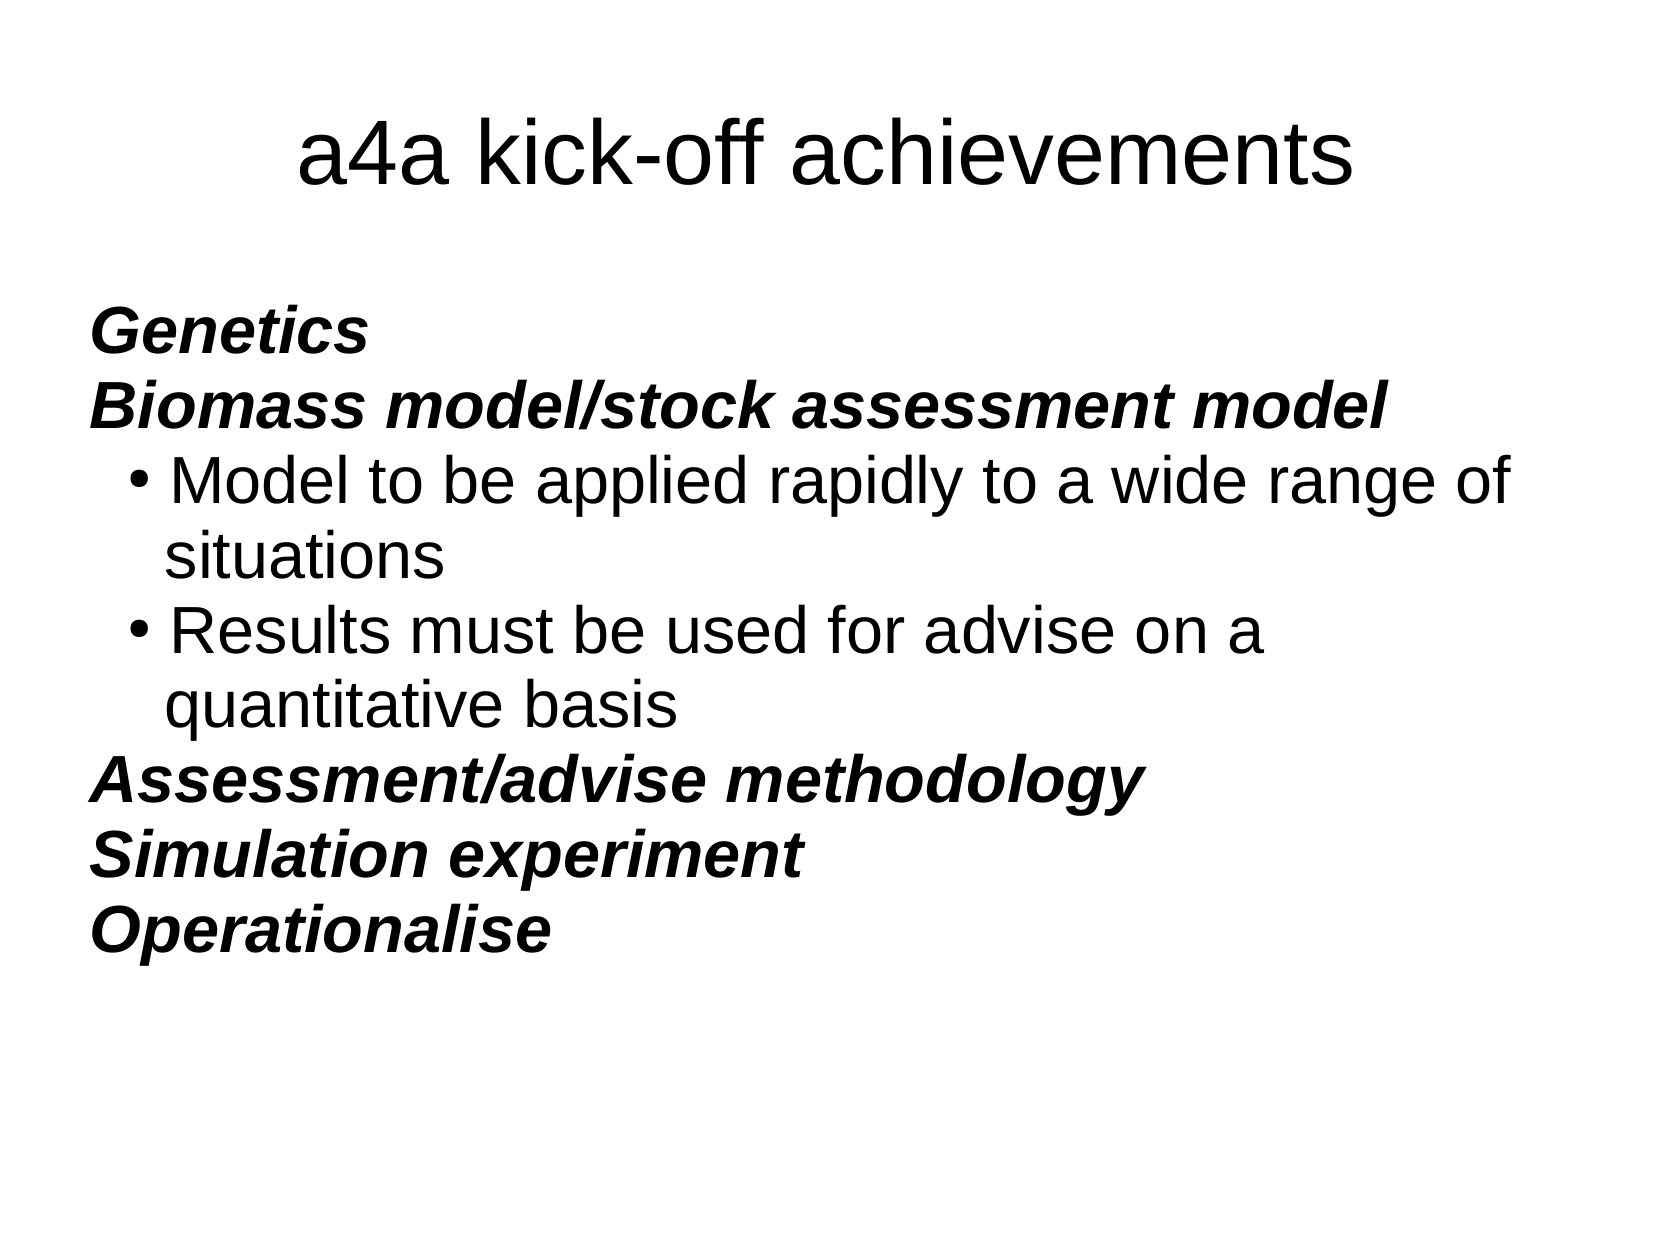

# a4a kick-off achievements
Genetics
Biomass model/stock assessment model
 Model to be applied rapidly to a wide range of situations
 Results must be used for advise on a quantitative basis
Assessment/advise methodology
Simulation experiment
Operationalise